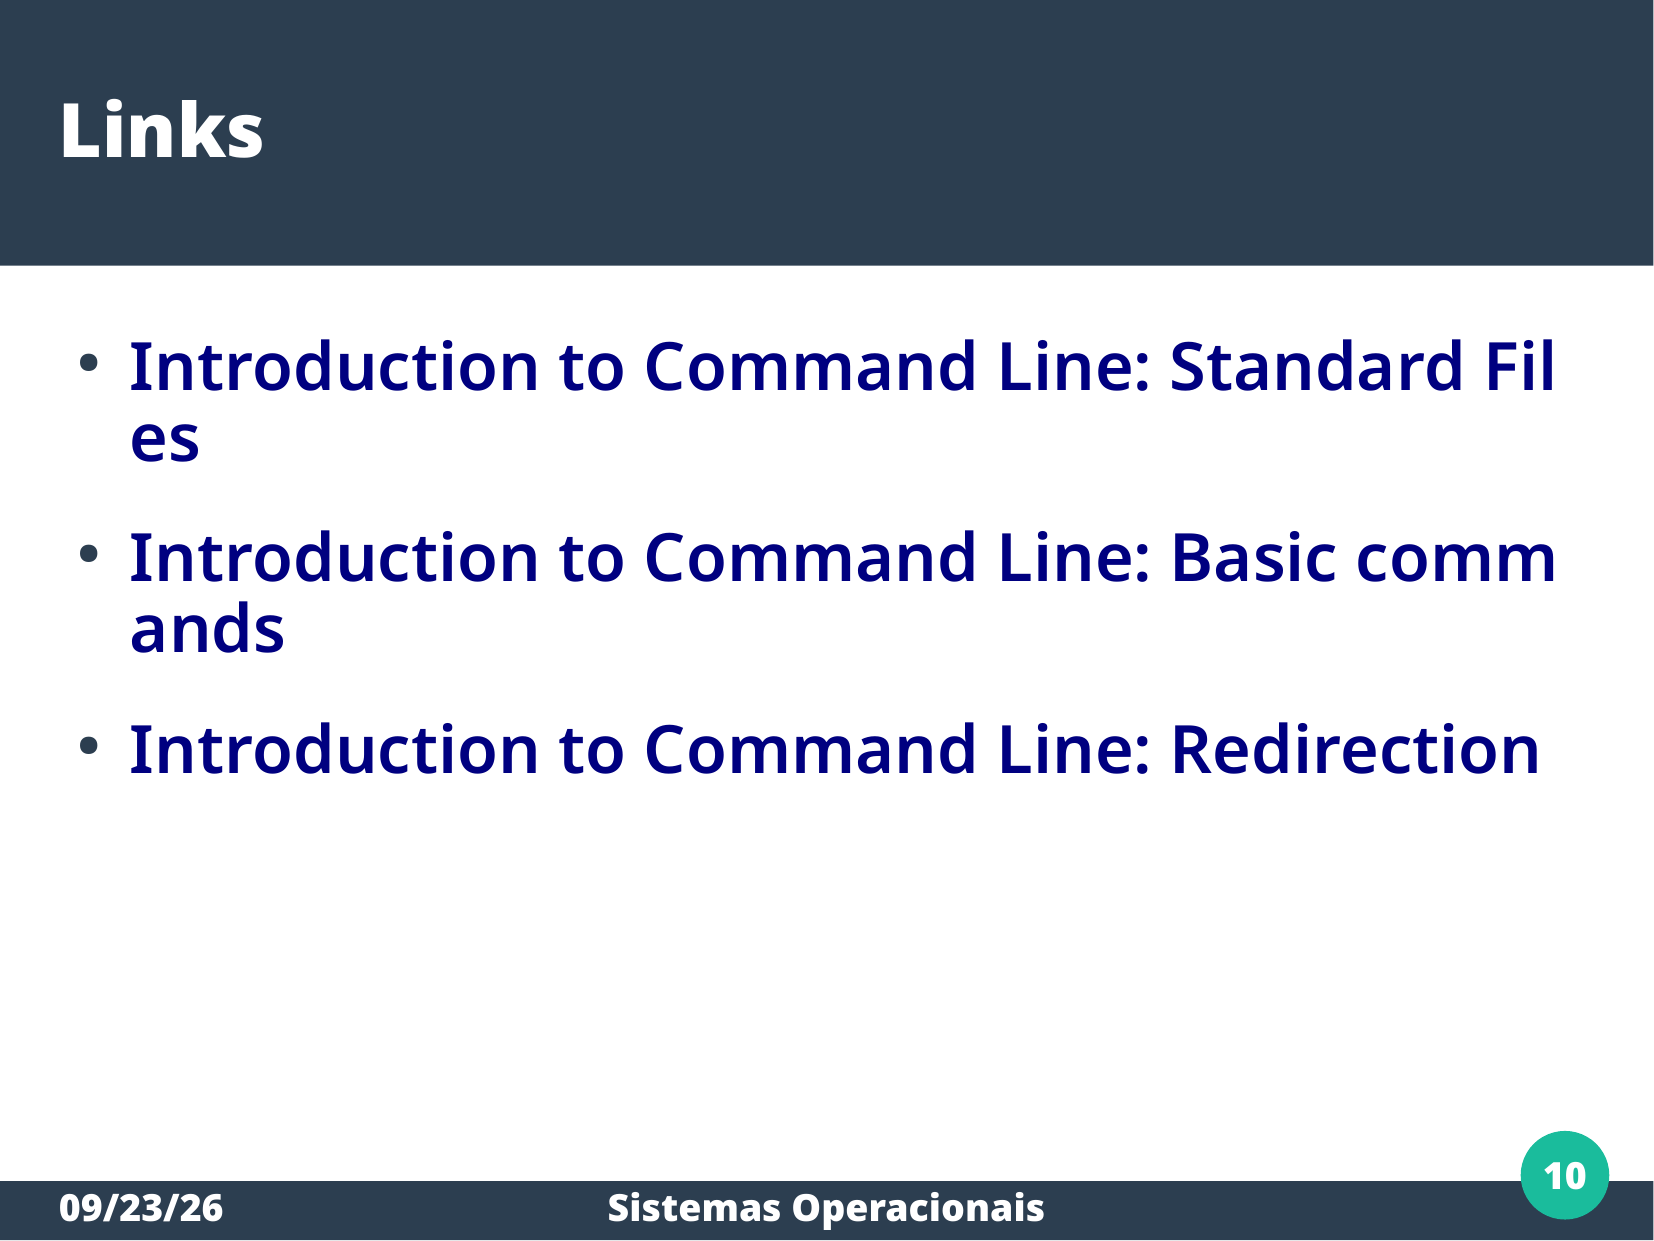

# Links
Introduction to Command Line: Standard Files
Introduction to Command Line: Basic commands
Introduction to Command Line: Redirection
10
Sistemas Operacionais